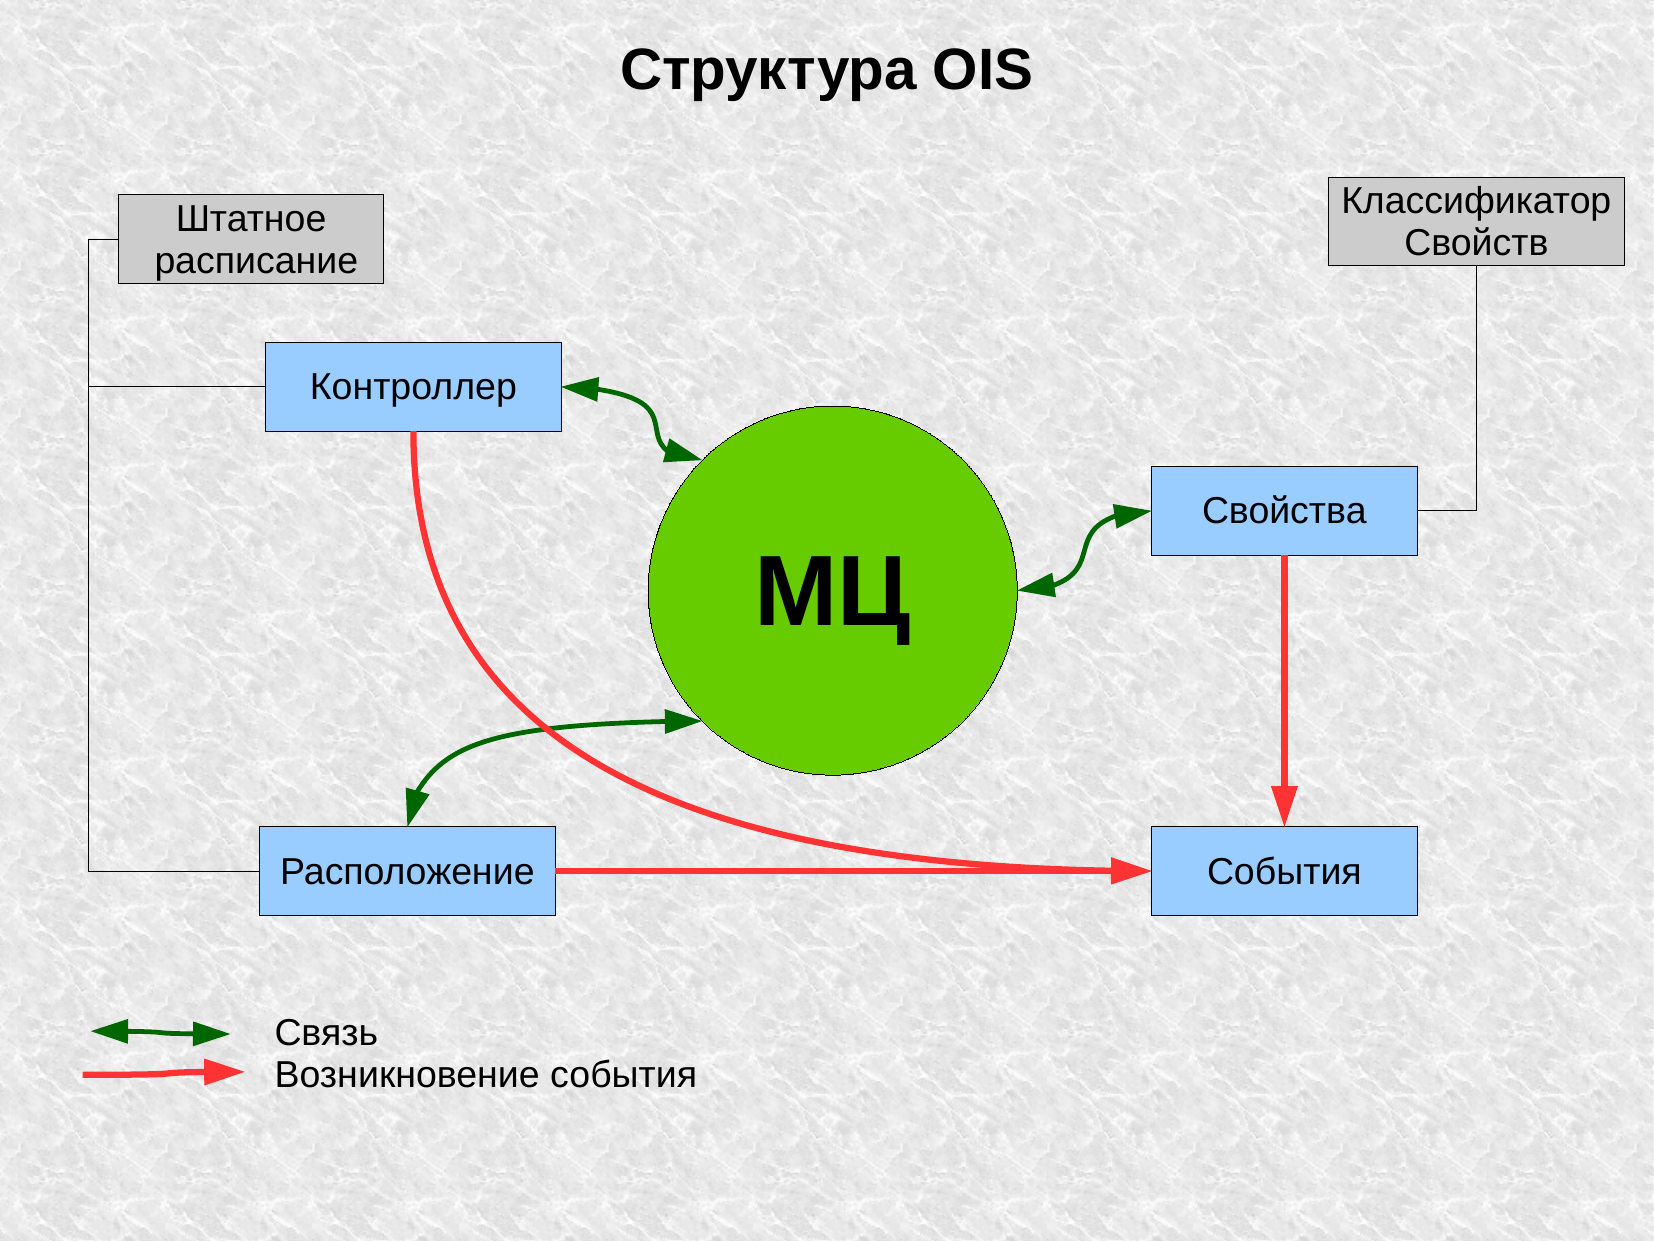

Структура OIS
Классификатор
Свойств
Штатное
 расписание
Контроллер
МЦ
Свойства
Расположение
События
Связь
Возникновение события